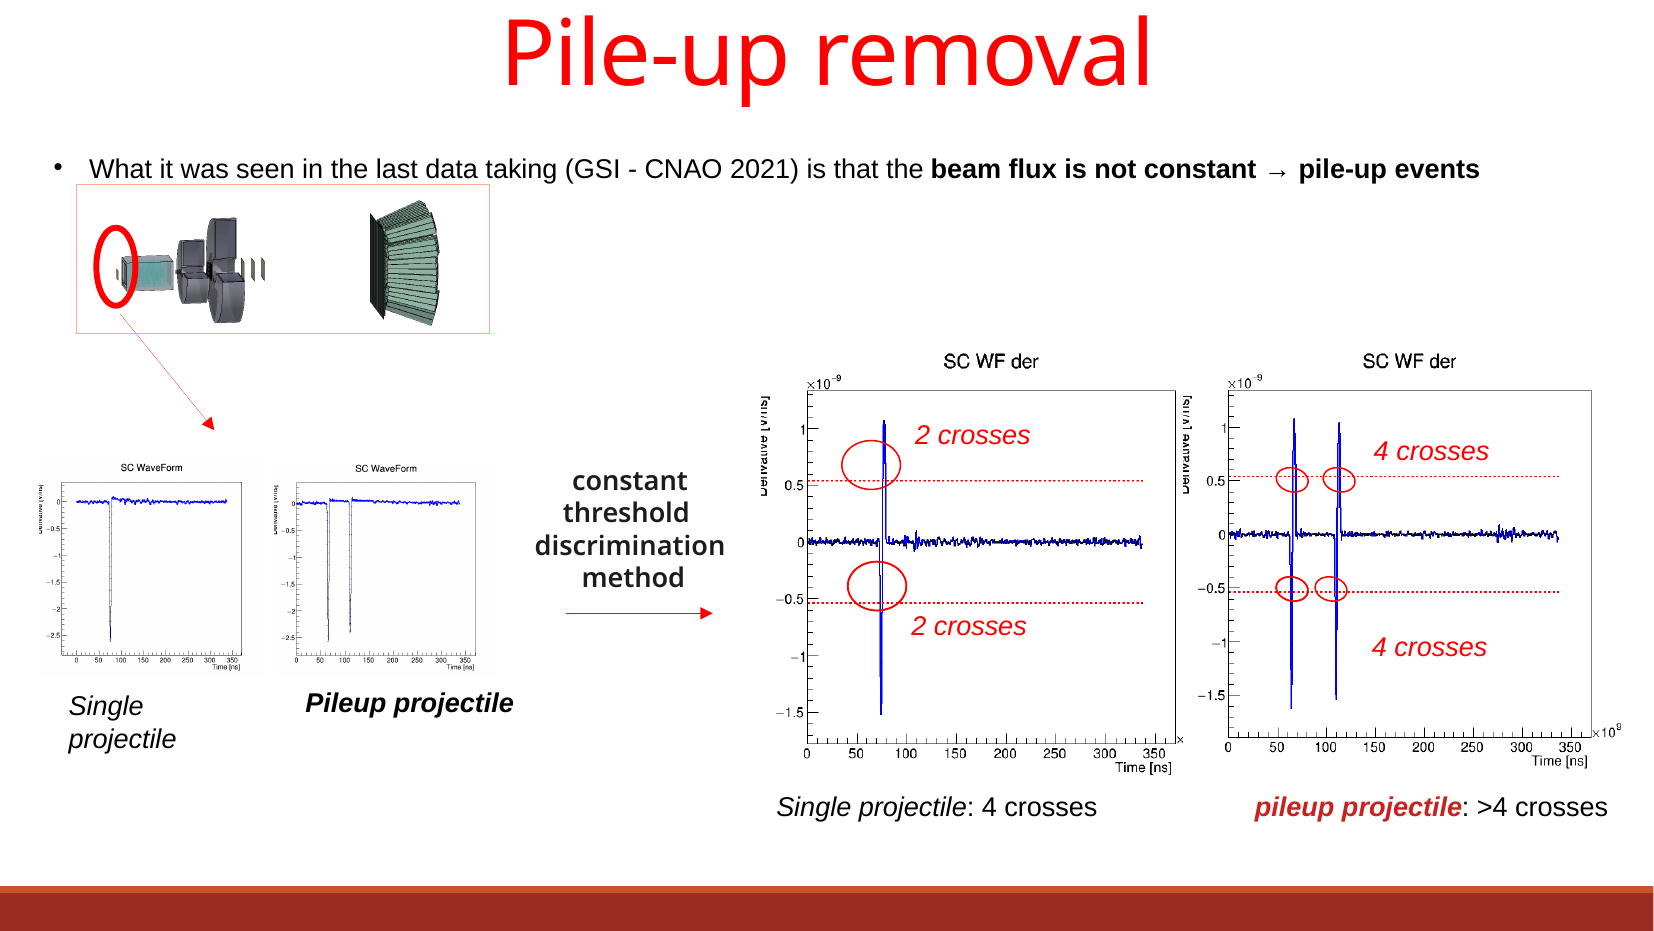

Pile-up removal
What it was seen in the last data taking (GSI - CNAO 2021) is that the beam flux is not constant → pile-up events
2 crosses
4 crosses
 constant
threshold
discrimination
 method
2 crosses
4 crosses
 Pileup projectile
Single projectile
pileup projectile: >4 crosses
Single projectile: 4 crosses